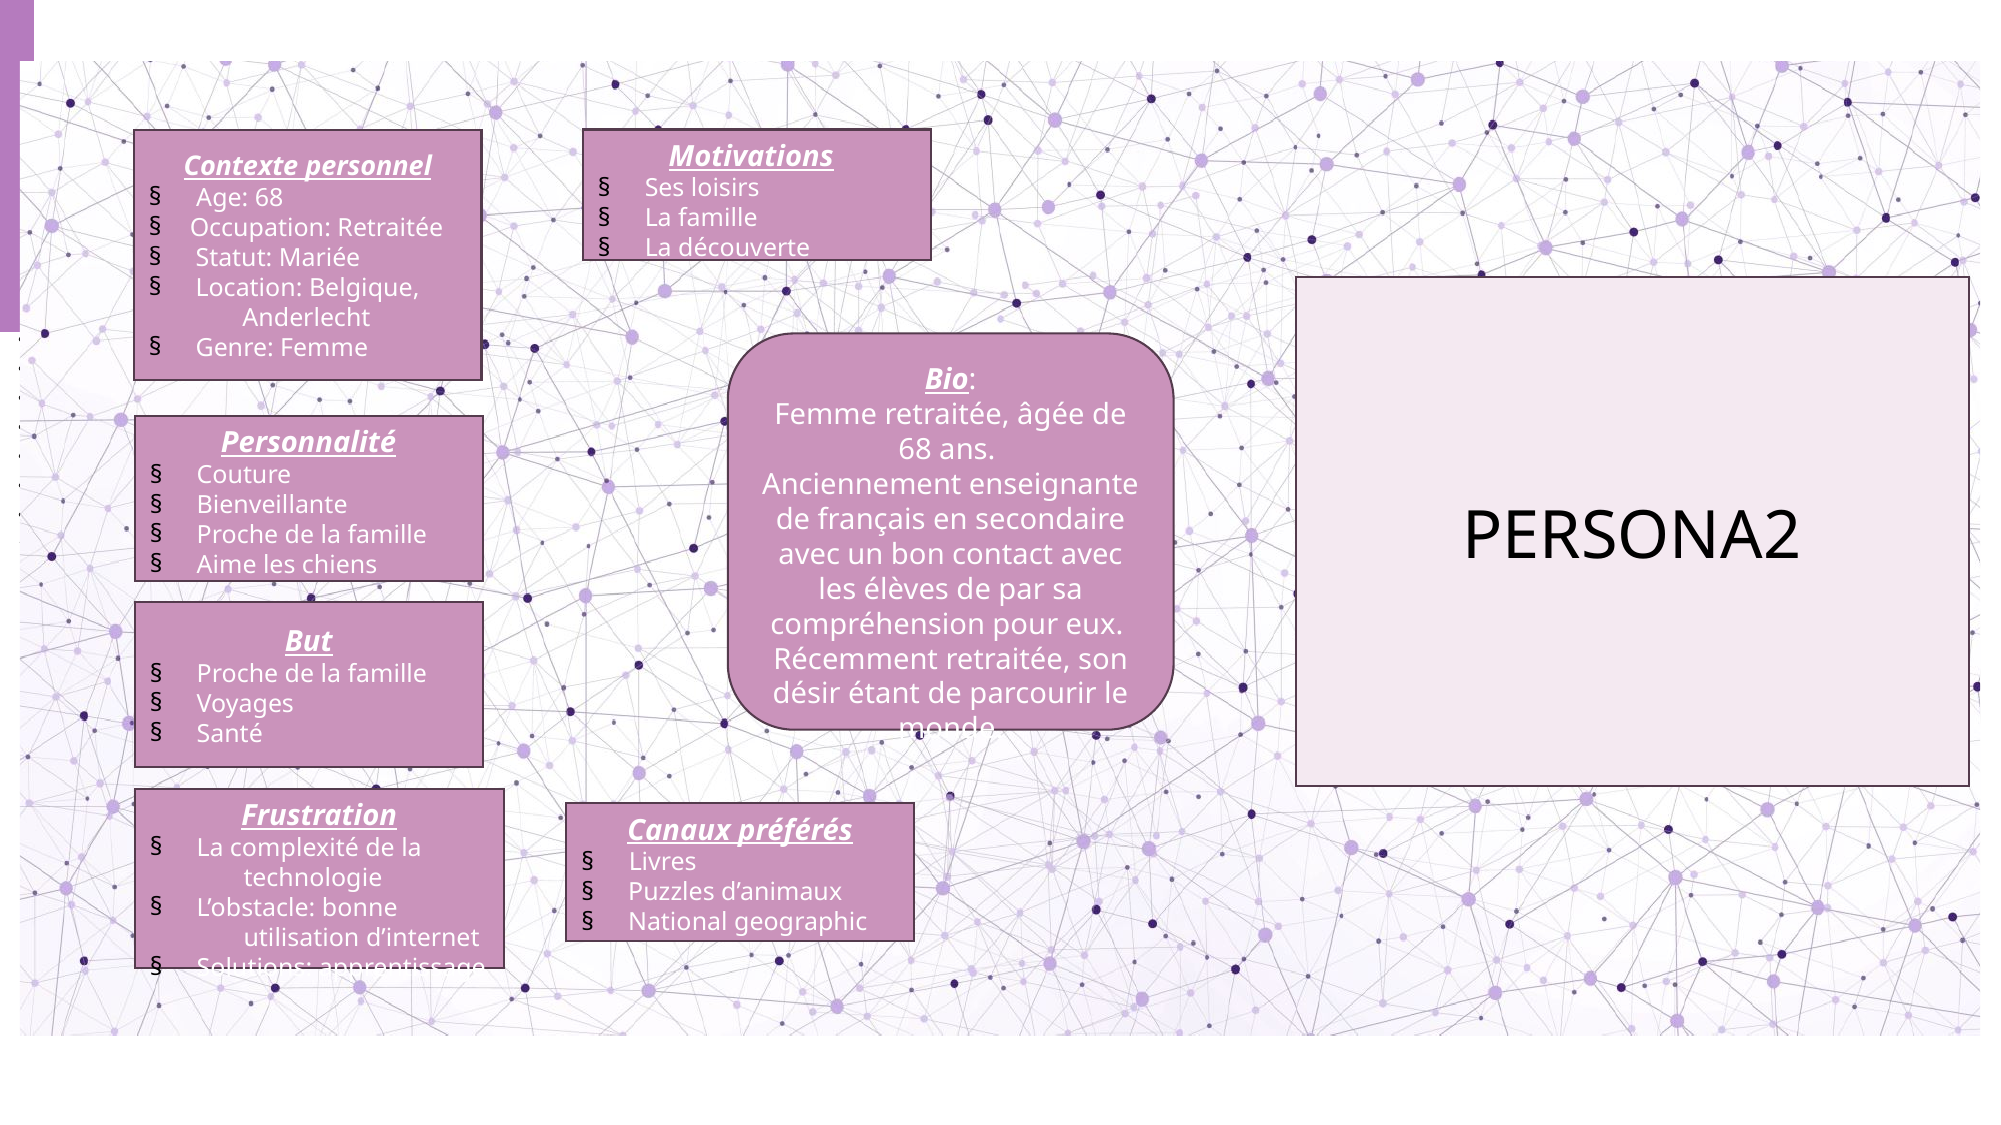

Contexte personnel
 Age: 68
 Occupation: Retraitée
Statut: Mariée
Location: Belgique, Anderlecht
Genre: Femme
Motivations
Ses loisirs
La famille
La découverte
PERSONA2
Bio:
Femme retraitée, âgée de 68 ans.
Anciennement enseignante de français en secondaire avec un bon contact avec les élèves de par sa compréhension pour eux.
Récemment retraitée, son désir étant de parcourir le monde.
Personnalité
Couture
Bienveillante
Proche de la famille
Aime les chiens
But
Proche de la famille
Voyages
Santé
Frustration
La complexité de la technologie
L’obstacle: bonne utilisation d’internet
Solutions: apprentissage
Canaux préférés
 Livres
Puzzles d’animaux
National geographic